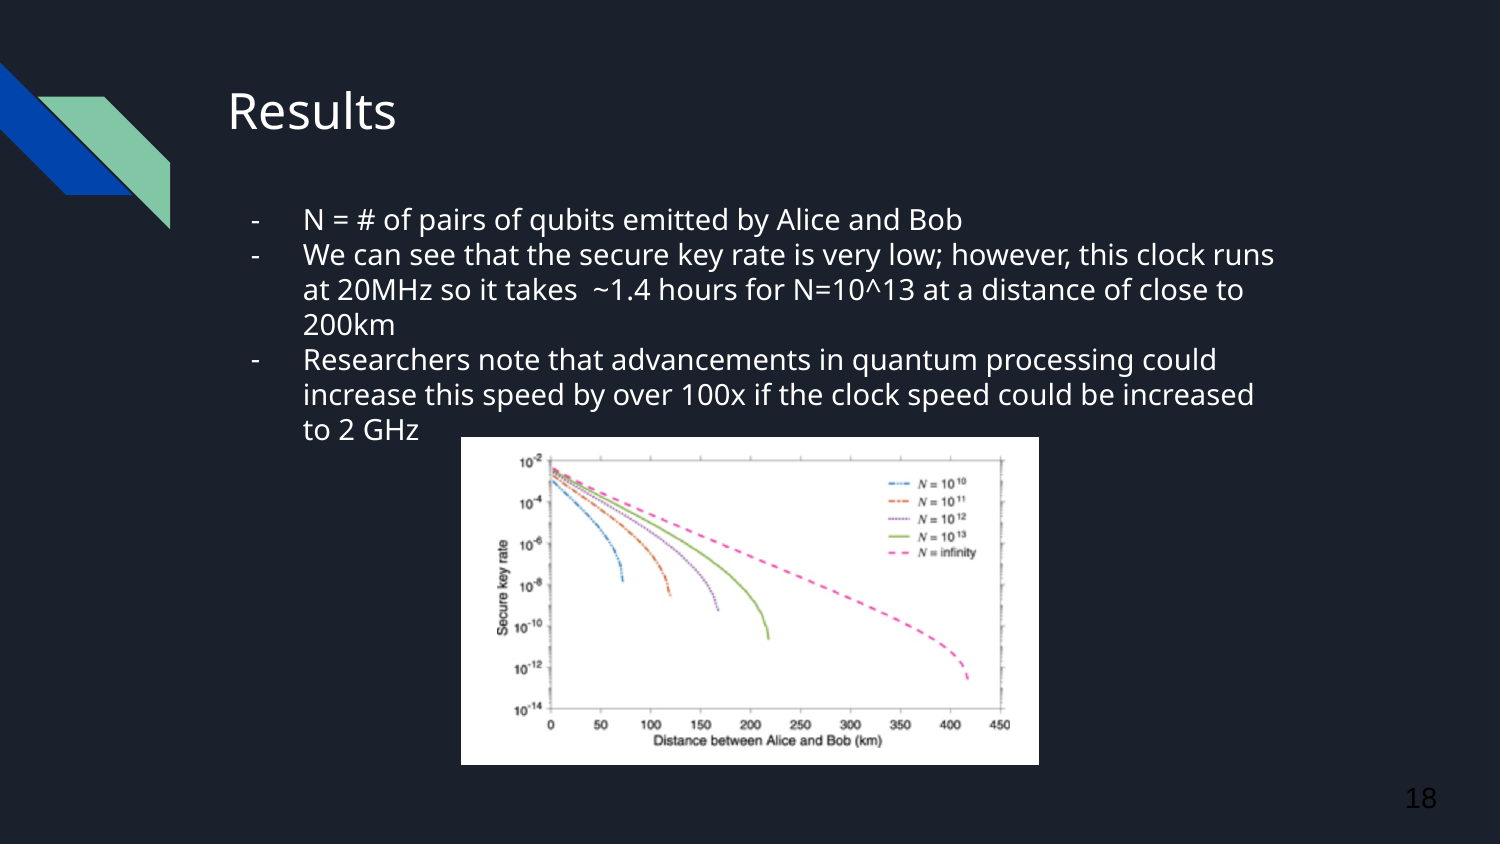

# Results
N = # of pairs of qubits emitted by Alice and Bob
We can see that the secure key rate is very low; however, this clock runs at 20MHz so it takes ~1.4 hours for N=10^13 at a distance of close to 200km
Researchers note that advancements in quantum processing could increase this speed by over 100x if the clock speed could be increased to 2 GHz